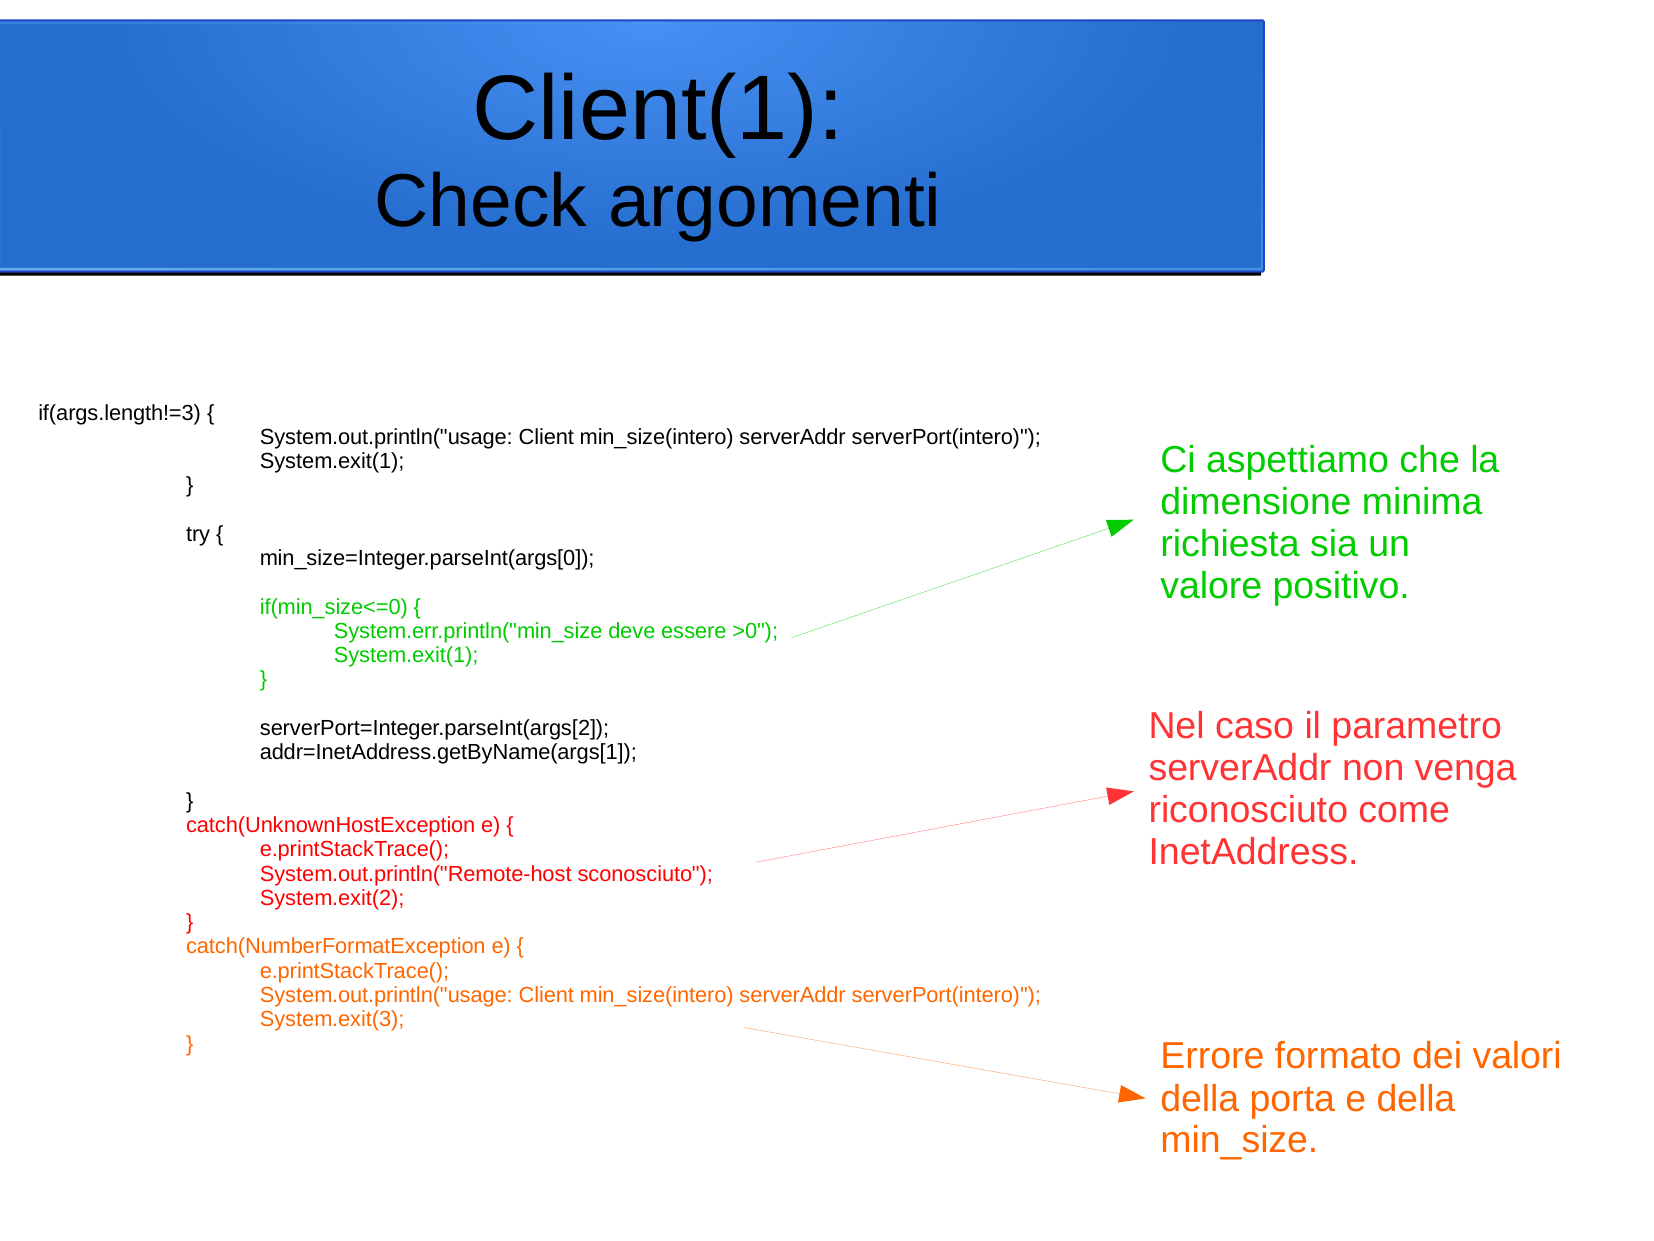

# Client(1): Check argomenti
if(args.length!=3) {
			System.out.println("usage: Client min_size(intero) serverAddr serverPort(intero)");
			System.exit(1);
		}
		try {
			min_size=Integer.parseInt(args[0]);
			if(min_size<=0) {
				System.err.println("min_size deve essere >0");
				System.exit(1);
			}
			serverPort=Integer.parseInt(args[2]);
			addr=InetAddress.getByName(args[1]);
		}
		catch(UnknownHostException e) {
			e.printStackTrace();
			System.out.println("Remote-host sconosciuto");
			System.exit(2);
		}
		catch(NumberFormatException e) {
			e.printStackTrace();
			System.out.println("usage: Client min_size(intero) serverAddr serverPort(intero)");
			System.exit(3);
		}
Ci aspettiamo che la dimensione minima richiesta sia un valore positivo.
Nel caso il parametro serverAddr non venga riconosciuto come InetAddress.
Errore formato dei valori della porta e della min_size.